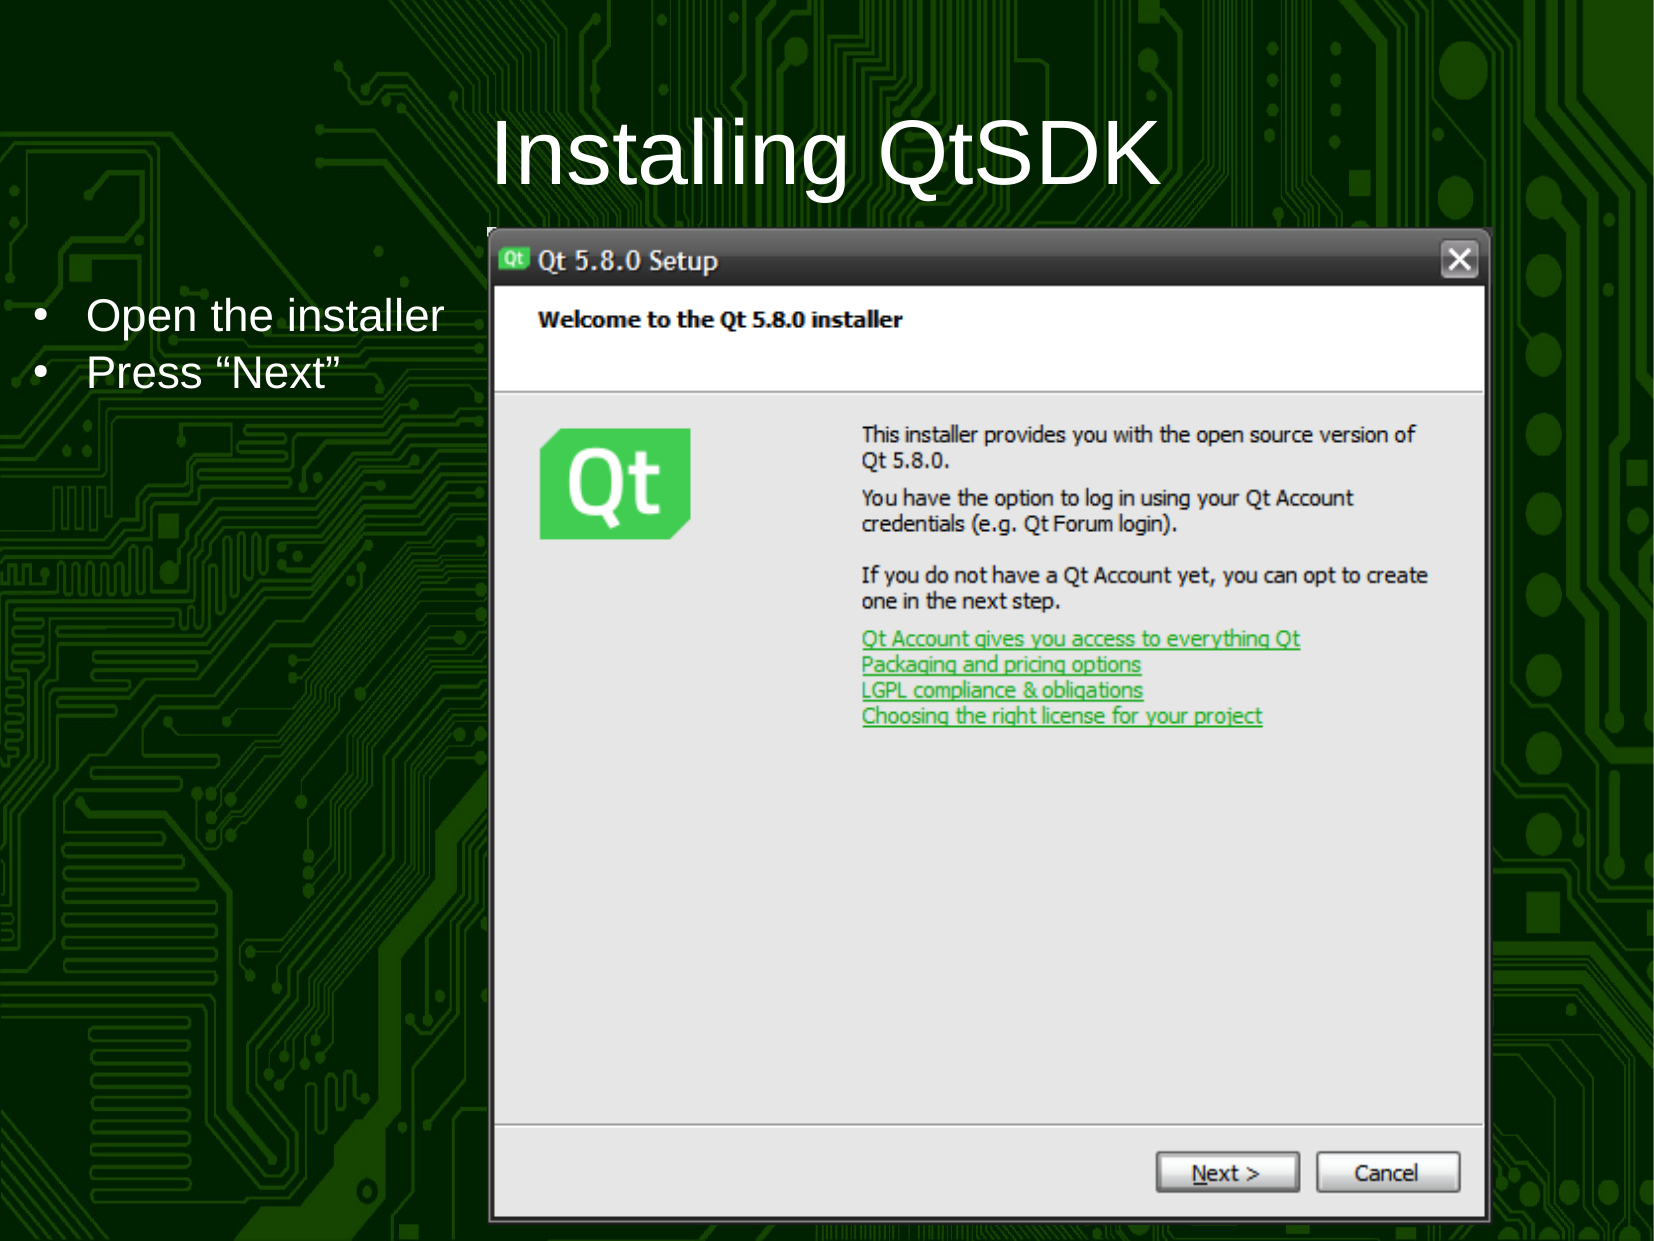

# Installing QtSDK
Open the installer
Press “Next”